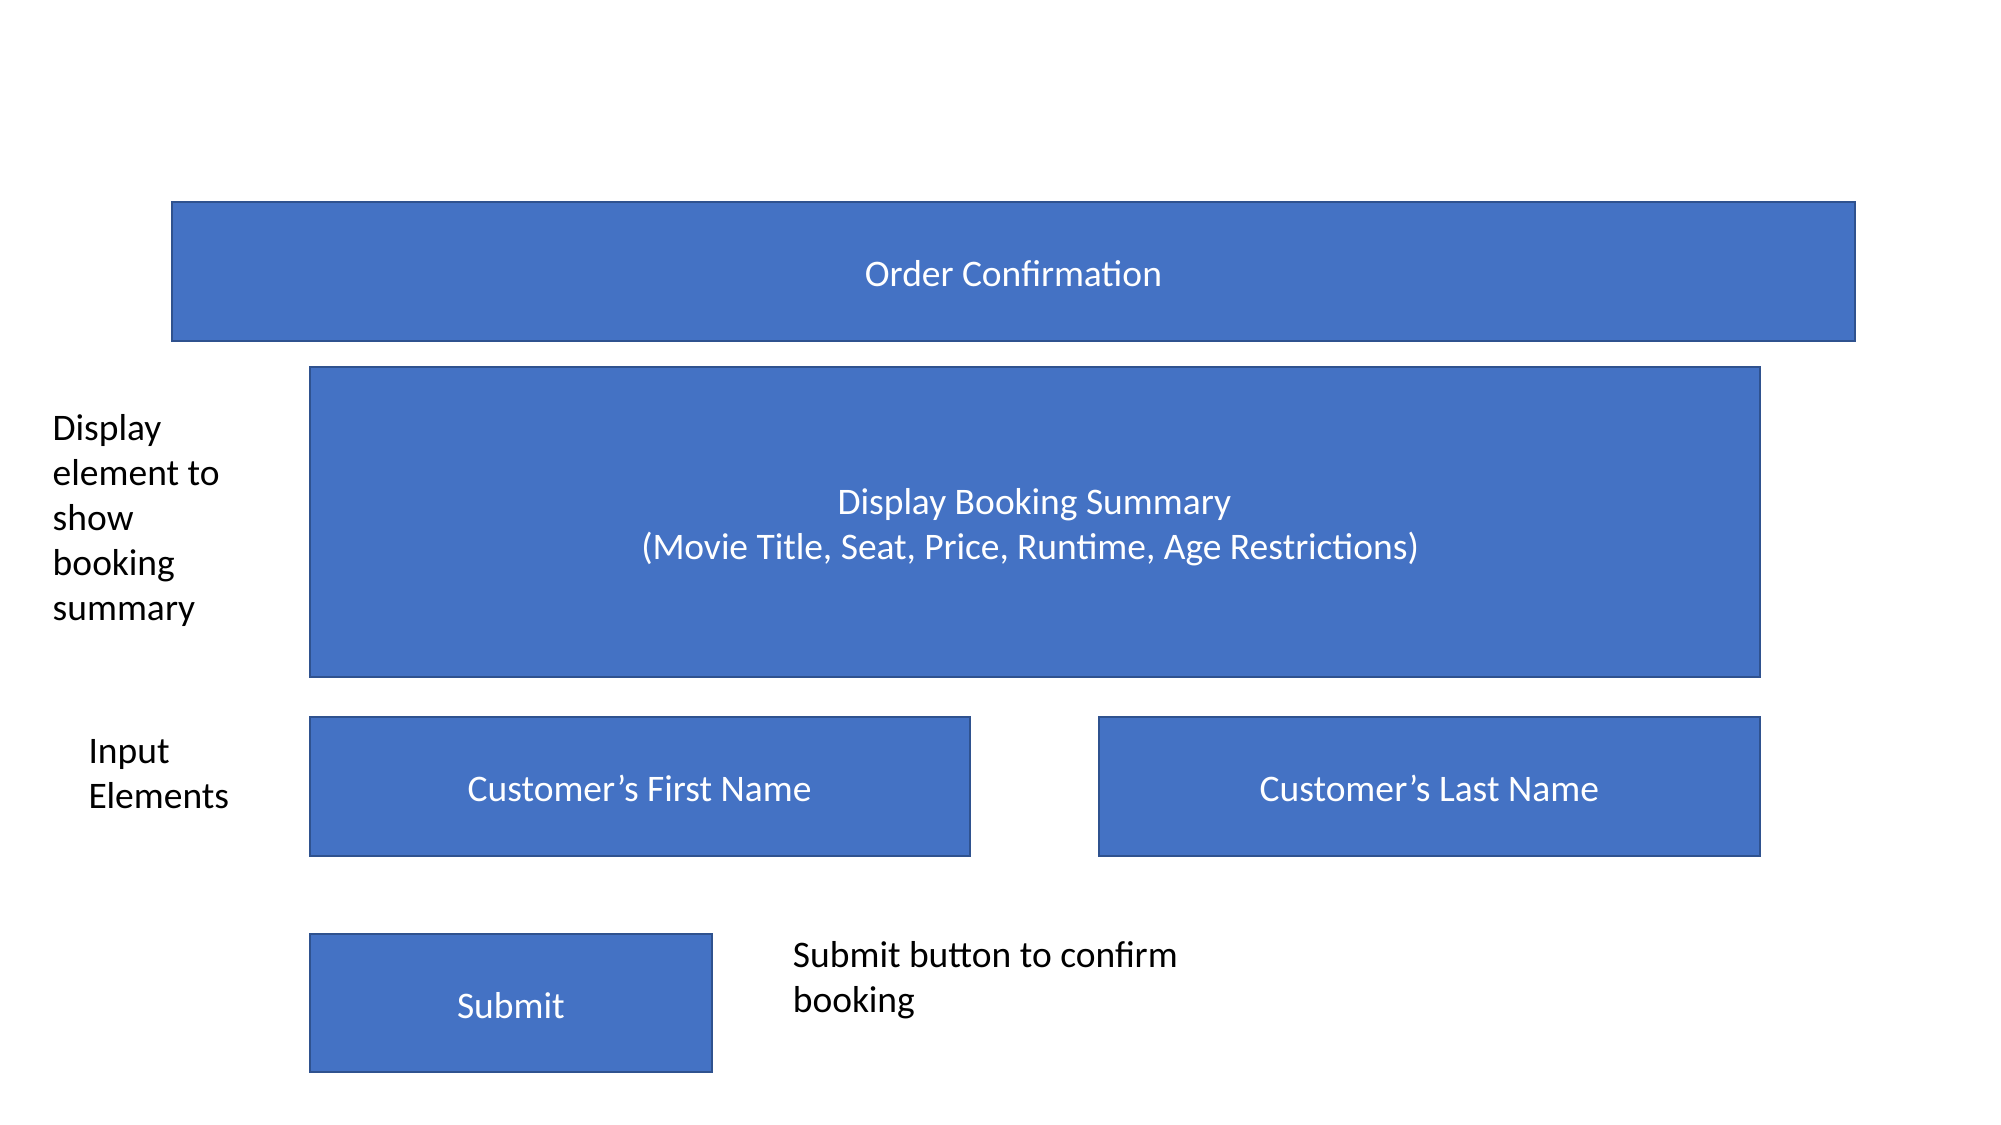

Order Confirmation
Display Booking Summary
(Movie Title, Seat, Price, Runtime, Age Restrictions)
Display element to show booking summary
Customer’s First Name
Customer’s Last Name
Input Elements
Submit button to confirm booking
Submit